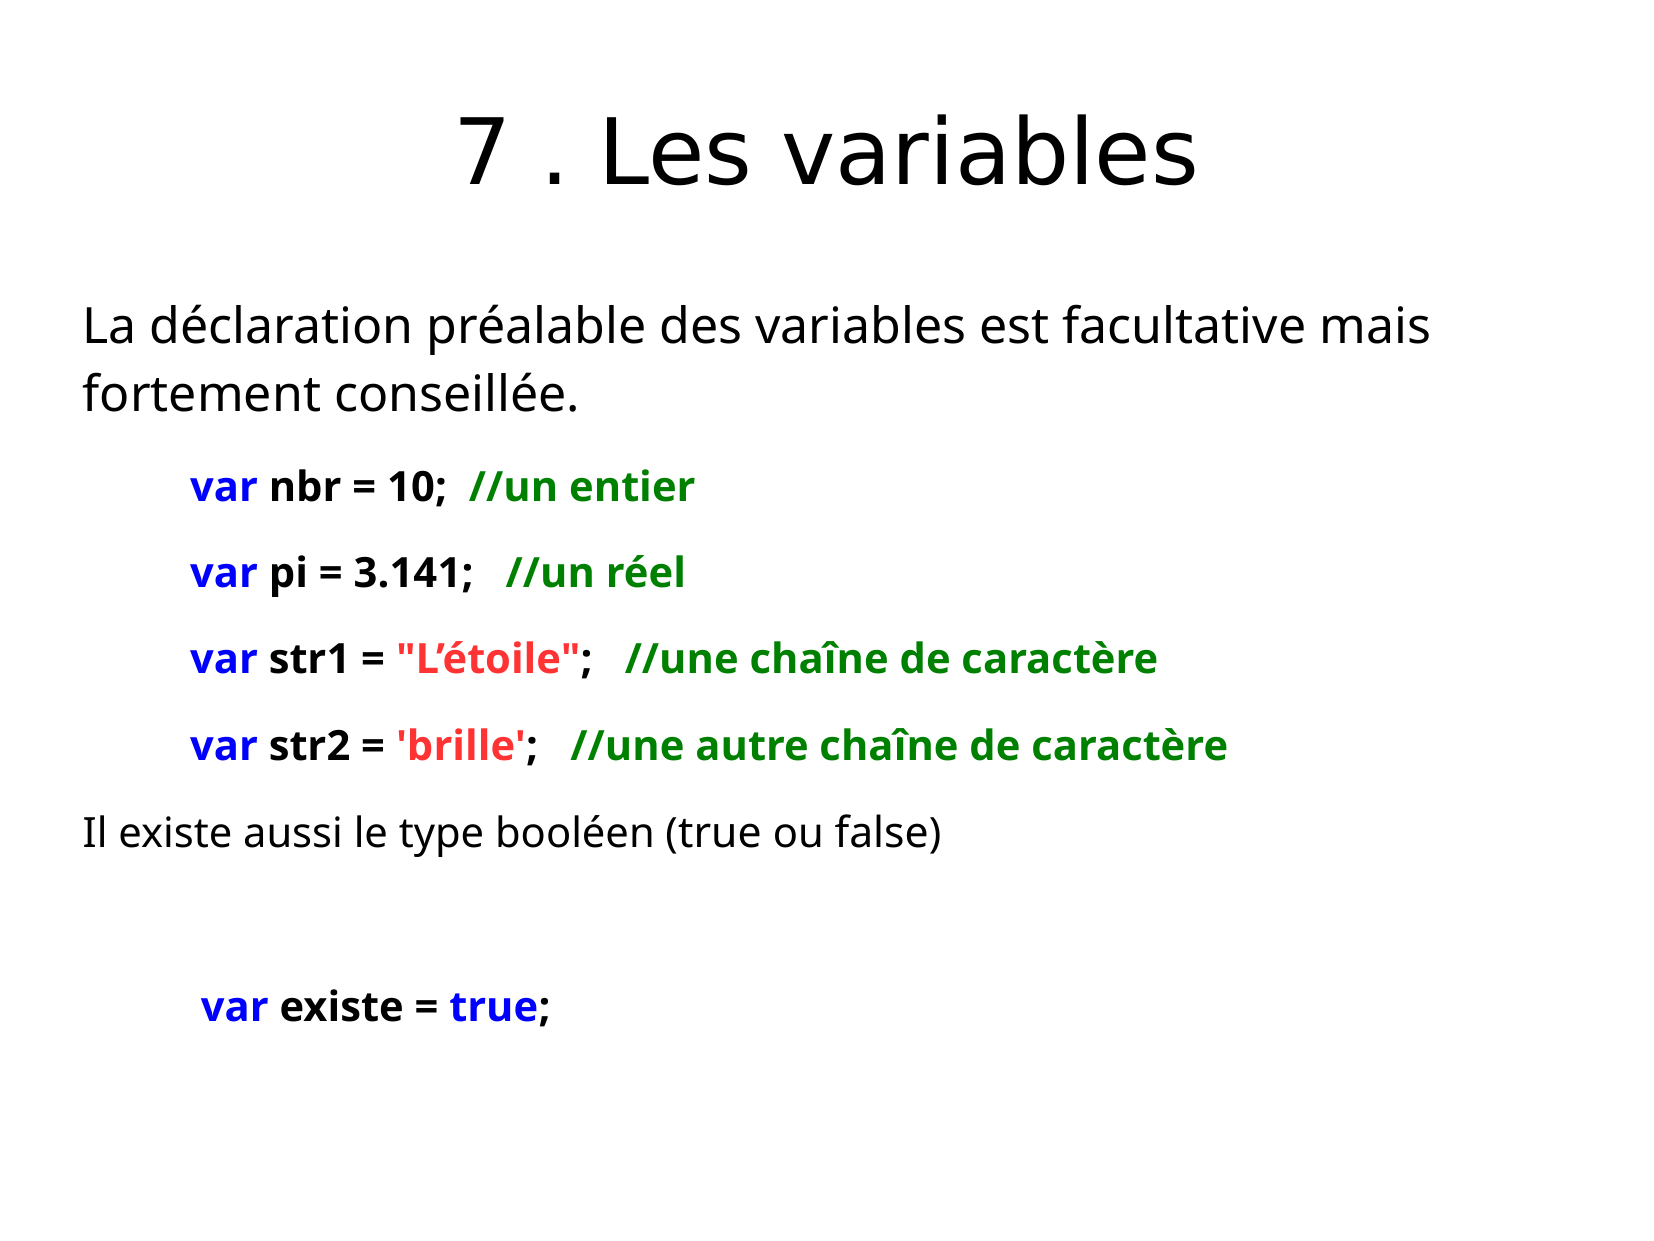

# 7 . Les variables
La déclaration préalable des variables est facultative mais fortement conseillée.
 var nbr = 10; //un entier
 var pi = 3.141; //un réel
 var str1 = "L’étoile"; //une chaîne de caractère
 var str2 = 'brille'; //une autre chaîne de caractère
Il existe aussi le type booléen (true ou false)
 var existe = true;